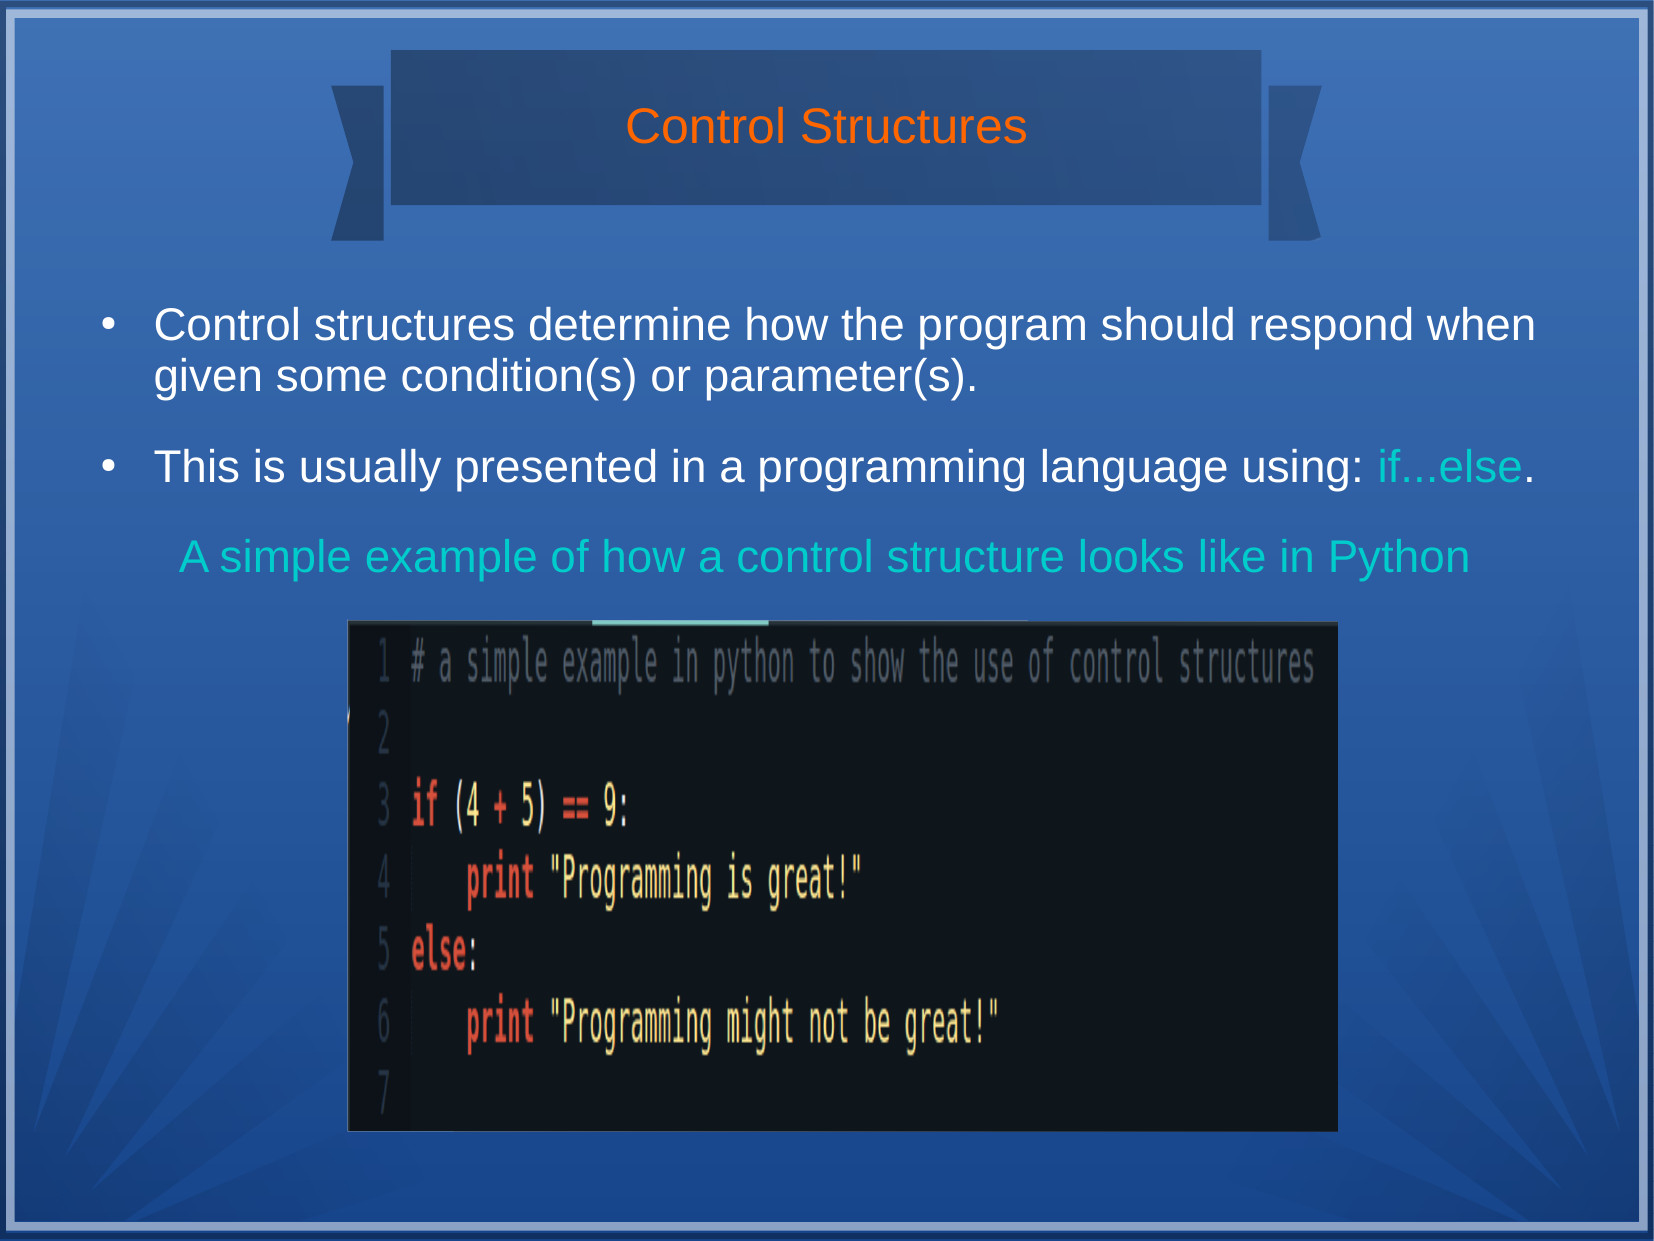

# Control Structures
Control structures determine how the program should respond when given some condition(s) or parameter(s).
This is usually presented in a programming language using: if...else.
 A simple example of how a control structure looks like in Python